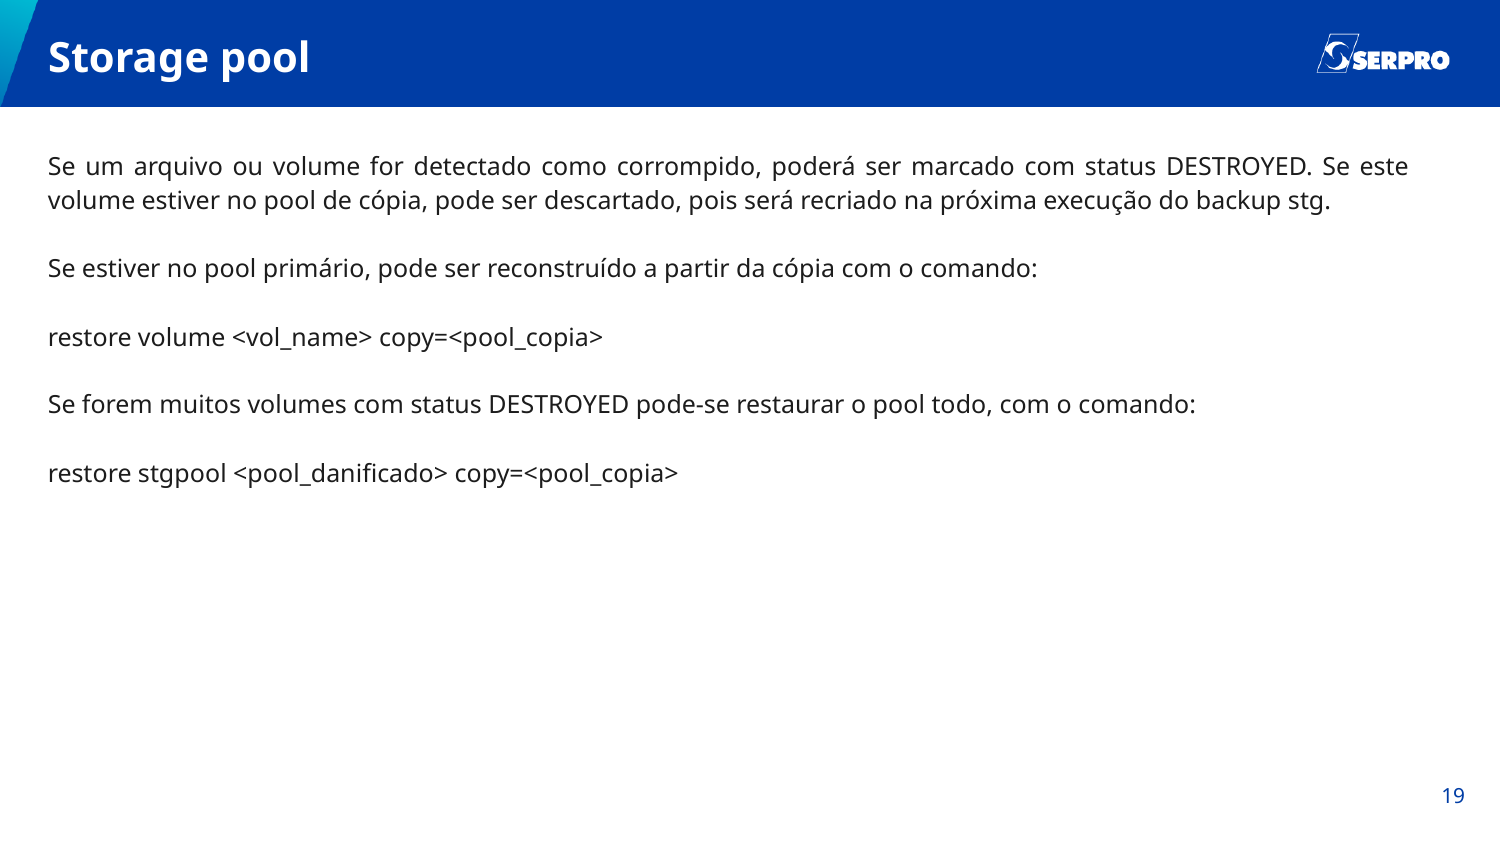

# Storage pool
Se um arquivo ou volume for detectado como corrompido, poderá ser marcado com status DESTROYED. Se este volume estiver no pool de cópia, pode ser descartado, pois será recriado na próxima execução do backup stg.
Se estiver no pool primário, pode ser reconstruído a partir da cópia com o comando:
restore volume <vol_name> copy=<pool_copia>
Se forem muitos volumes com status DESTROYED pode-se restaurar o pool todo, com o comando:
restore stgpool <pool_danificado> copy=<pool_copia>